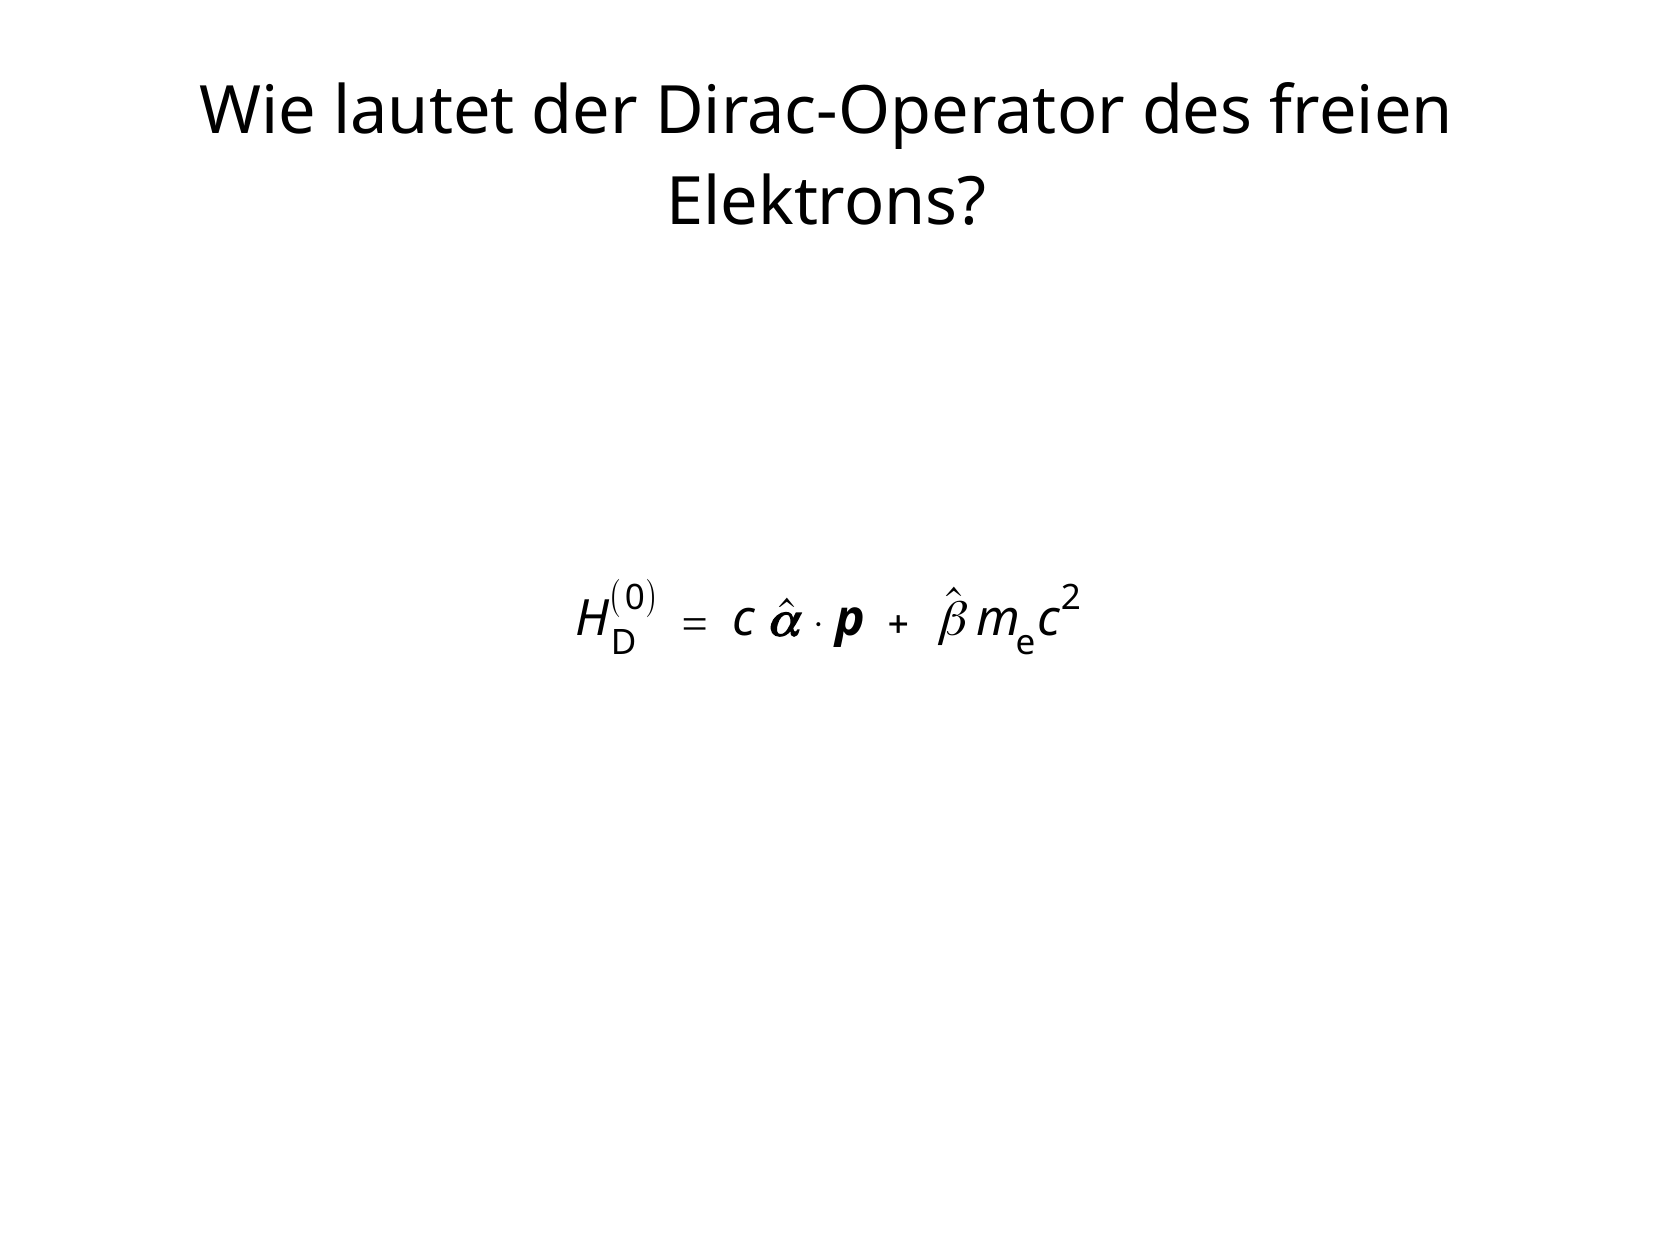

# Wie lautet der Dirac-Operator des freien Elektrons?